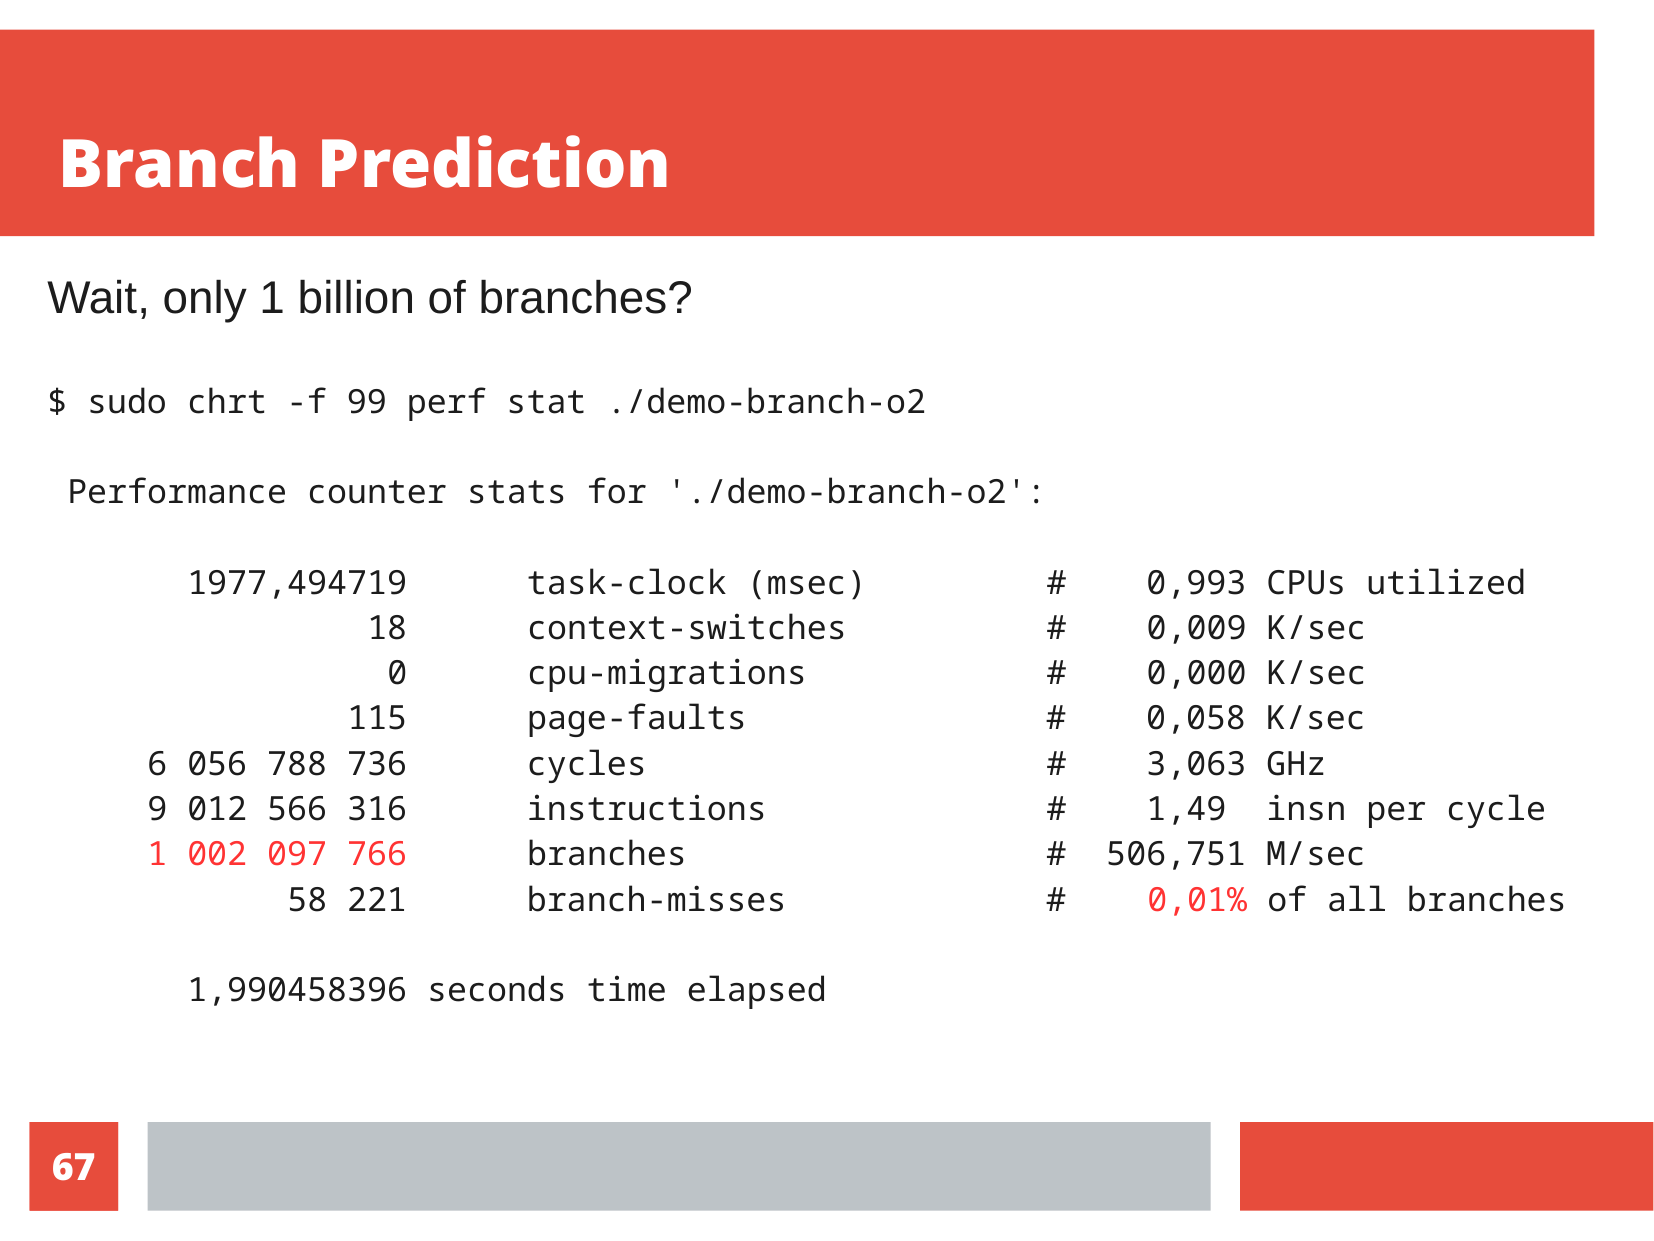

# Branch Prediction
Wait, only 1 billion of branches?
$ sudo chrt -f 99 perf stat ./demo-branch-o2
 Performance counter stats for './demo-branch-o2':
 1977,494719 task-clock (msec) # 0,993 CPUs utilized
 18 context-switches # 0,009 K/sec
 0 cpu-migrations # 0,000 K/sec
 115 page-faults # 0,058 K/sec
 6 056 788 736 cycles # 3,063 GHz
 9 012 566 316 instructions # 1,49 insn per cycle
 1 002 097 766 branches # 506,751 M/sec
 58 221 branch-misses # 0,01% of all branches
 1,990458396 seconds time elapsed
67